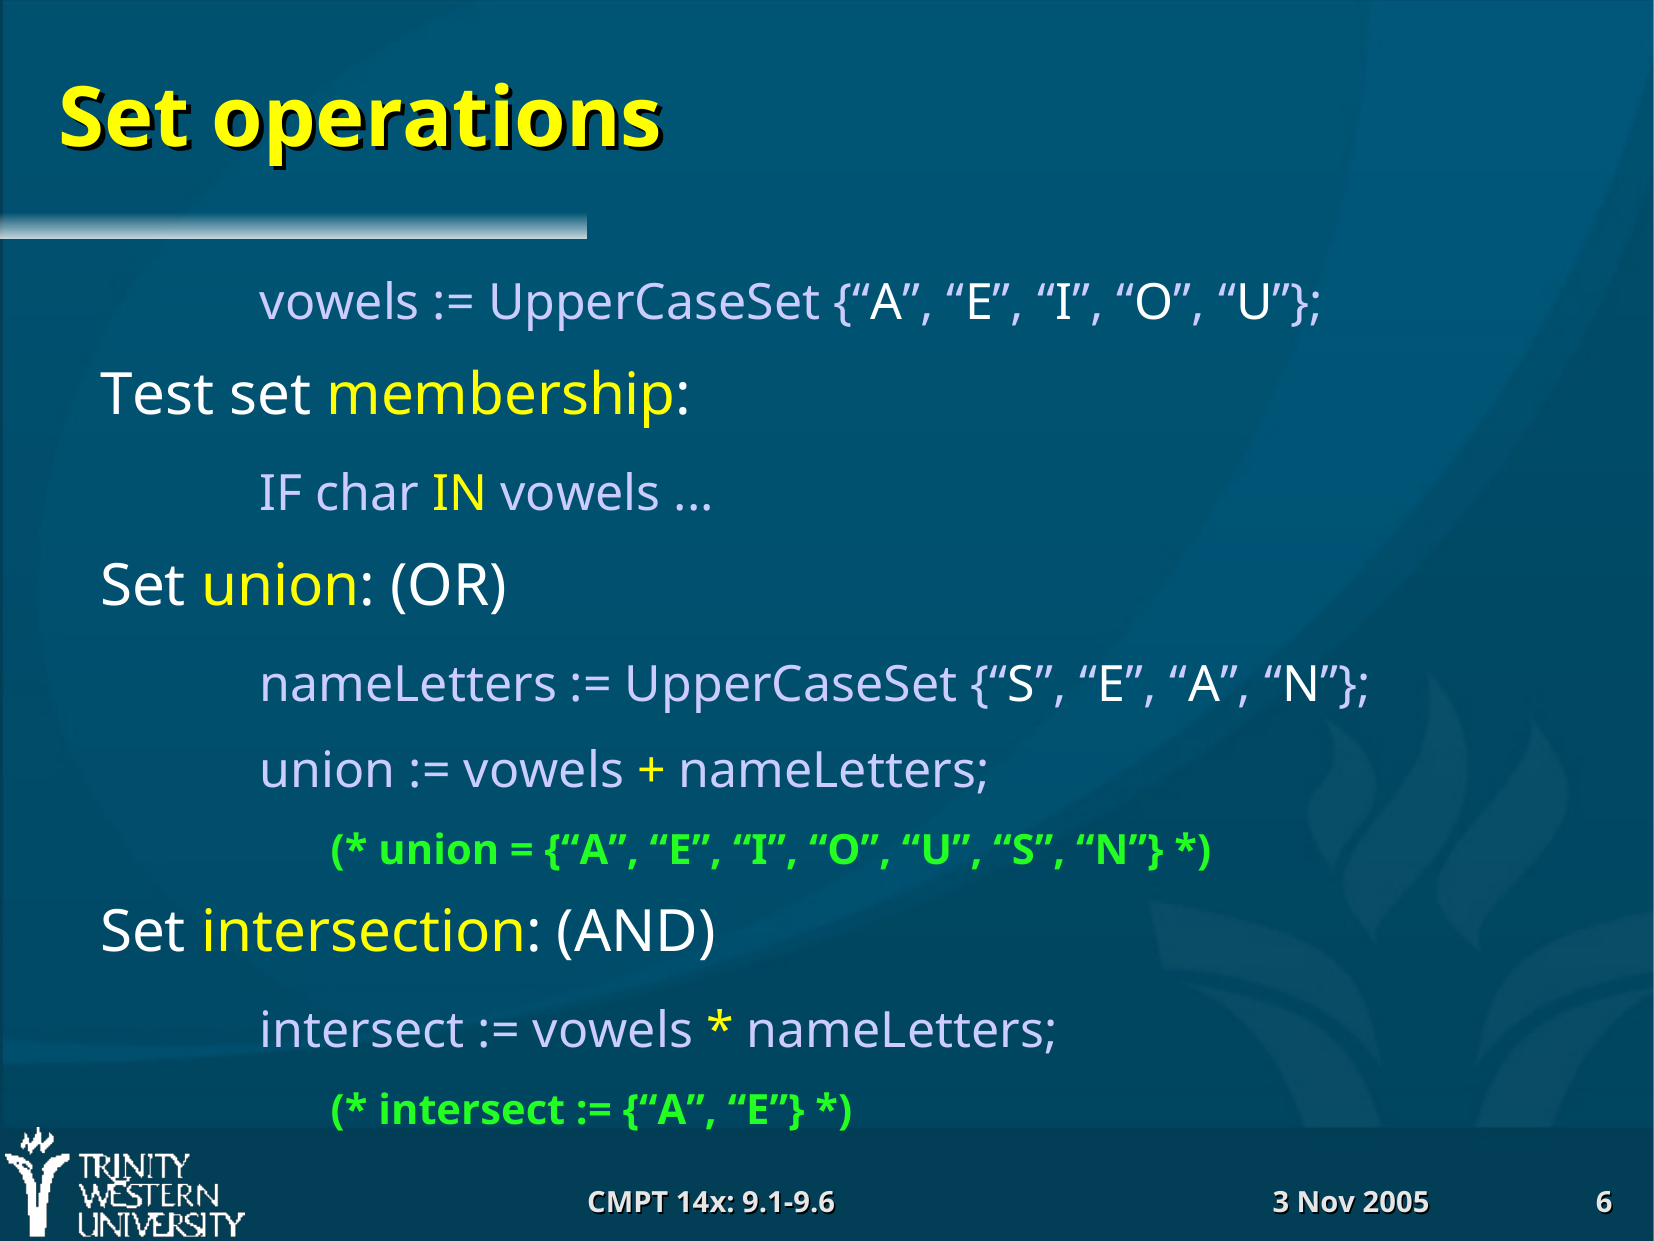

# Set operations
vowels := UpperCaseSet {“A”, “E”, “I”, “O”, “U”};
Test set membership:
IF char IN vowels ...
Set union: (OR)
nameLetters := UpperCaseSet {“S”, “E”, “A”, “N”};
union := vowels + nameLetters;
(* union = {“A”, “E”, “I”, “O”, “U”, “S”, “N”} *)
Set intersection: (AND)
intersect := vowels * nameLetters;
(* intersect := {“A”, “E”} *)
CMPT 14x: 9.1-9.6
3 Nov 2005
6